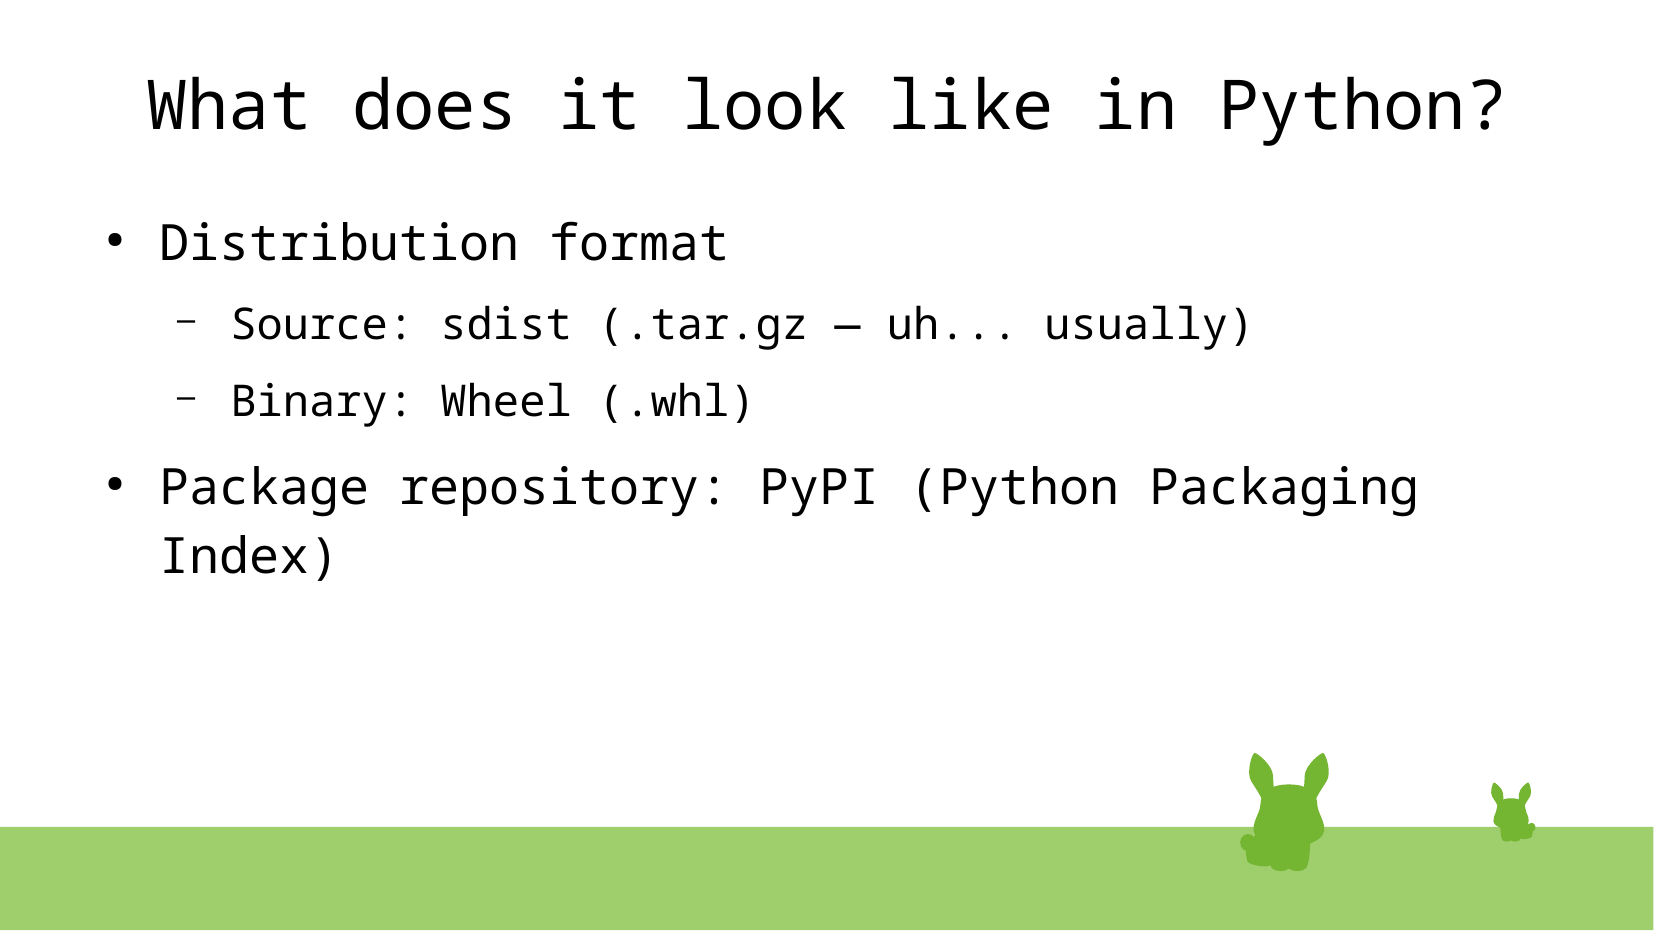

# What does it look like in Python?
Distribution format
Source: sdist (.tar.gz — uh... usually)
Binary: Wheel (.whl)
Package repository: PyPI (Python Packaging Index)